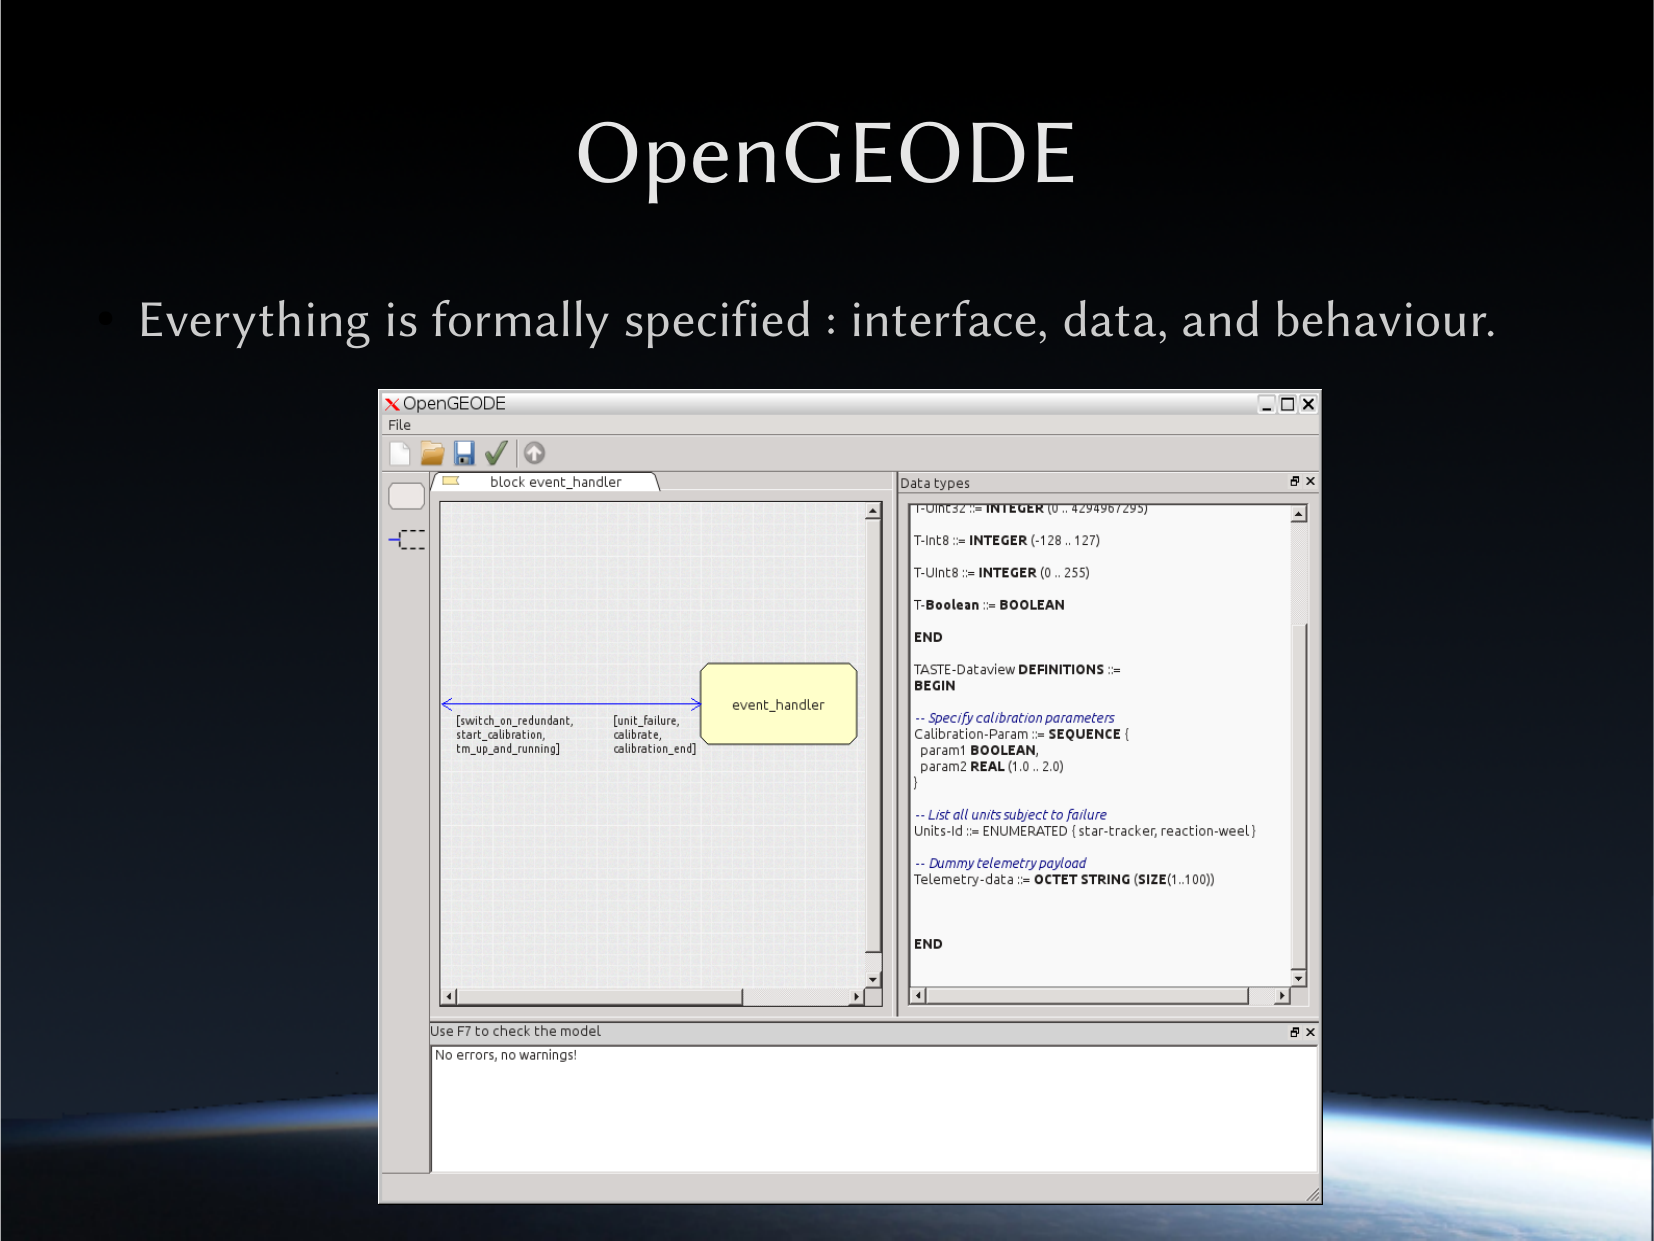

# OpenGEODE
Everything is formally specified : interface, data, and behaviour.